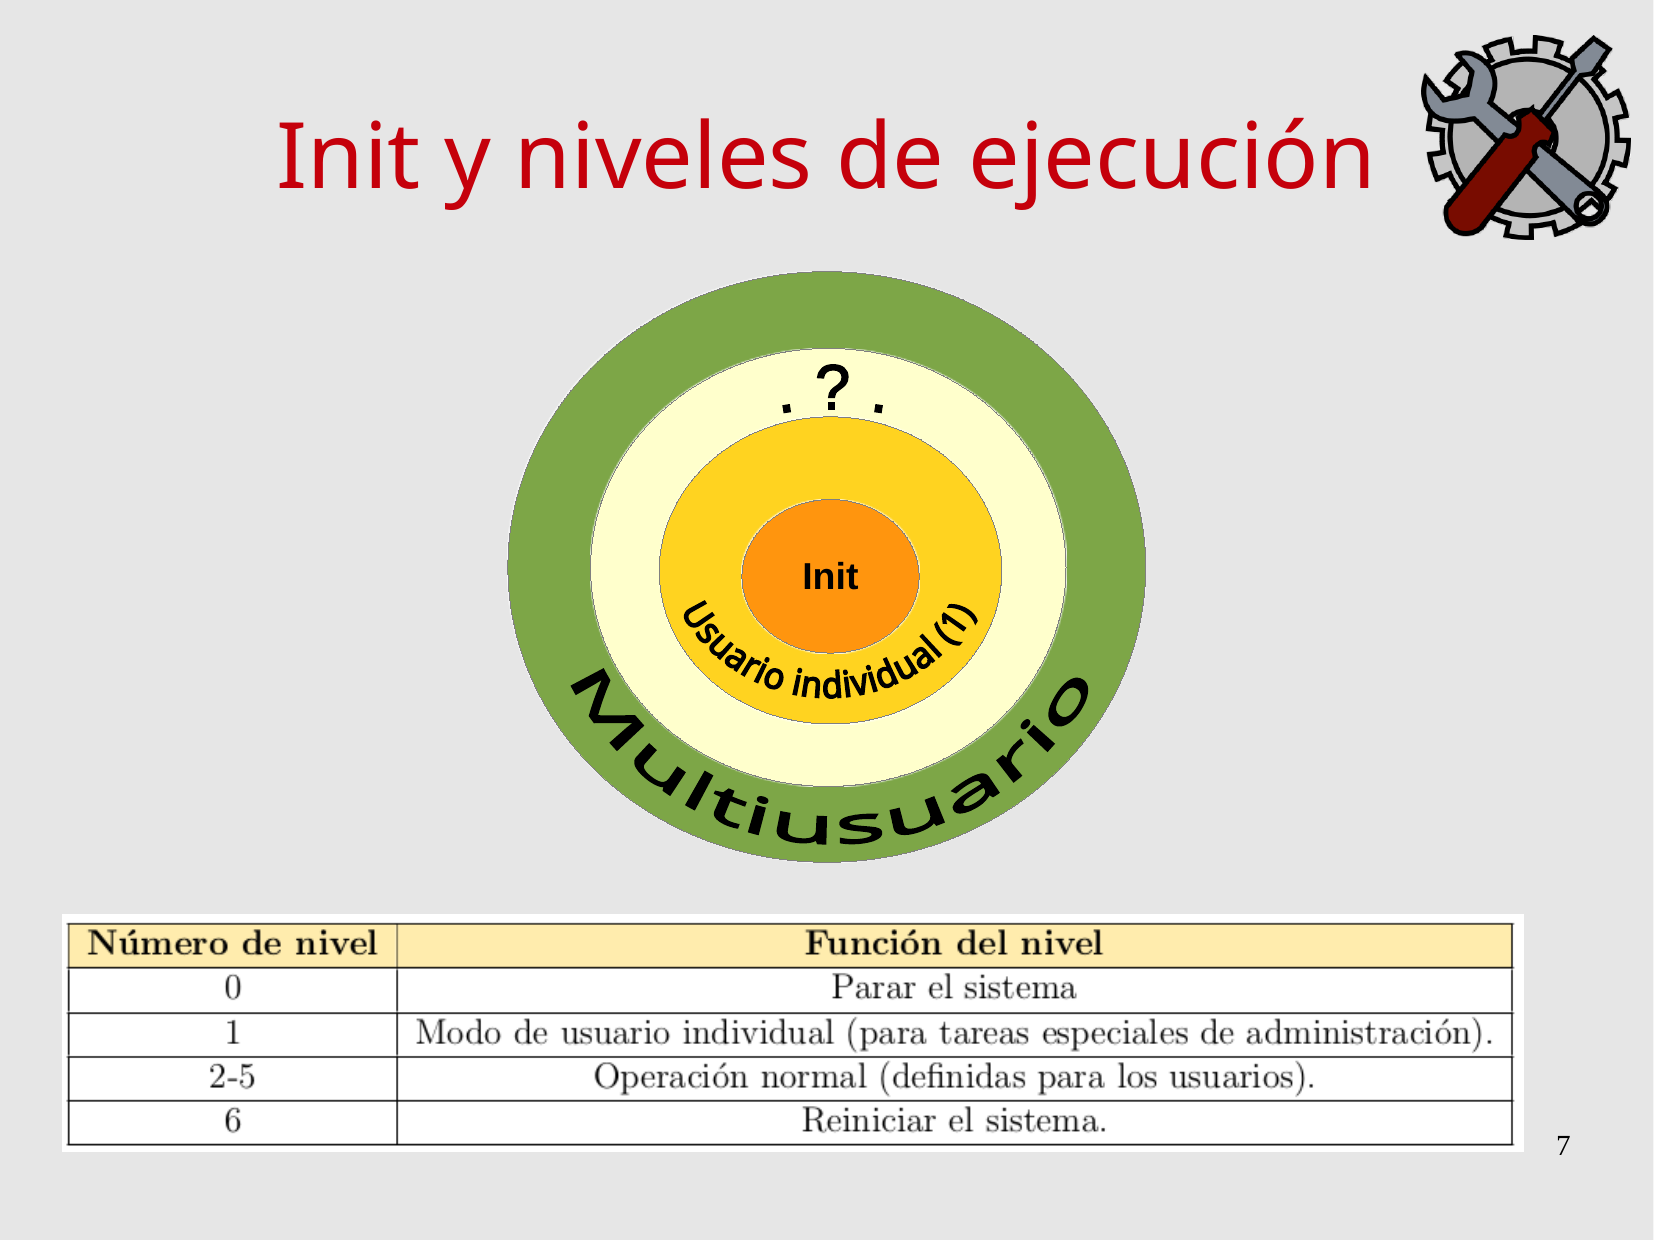

# Init y niveles de ejecución
Multiusuario
Usuario individual (1)
Init
. ? .
7